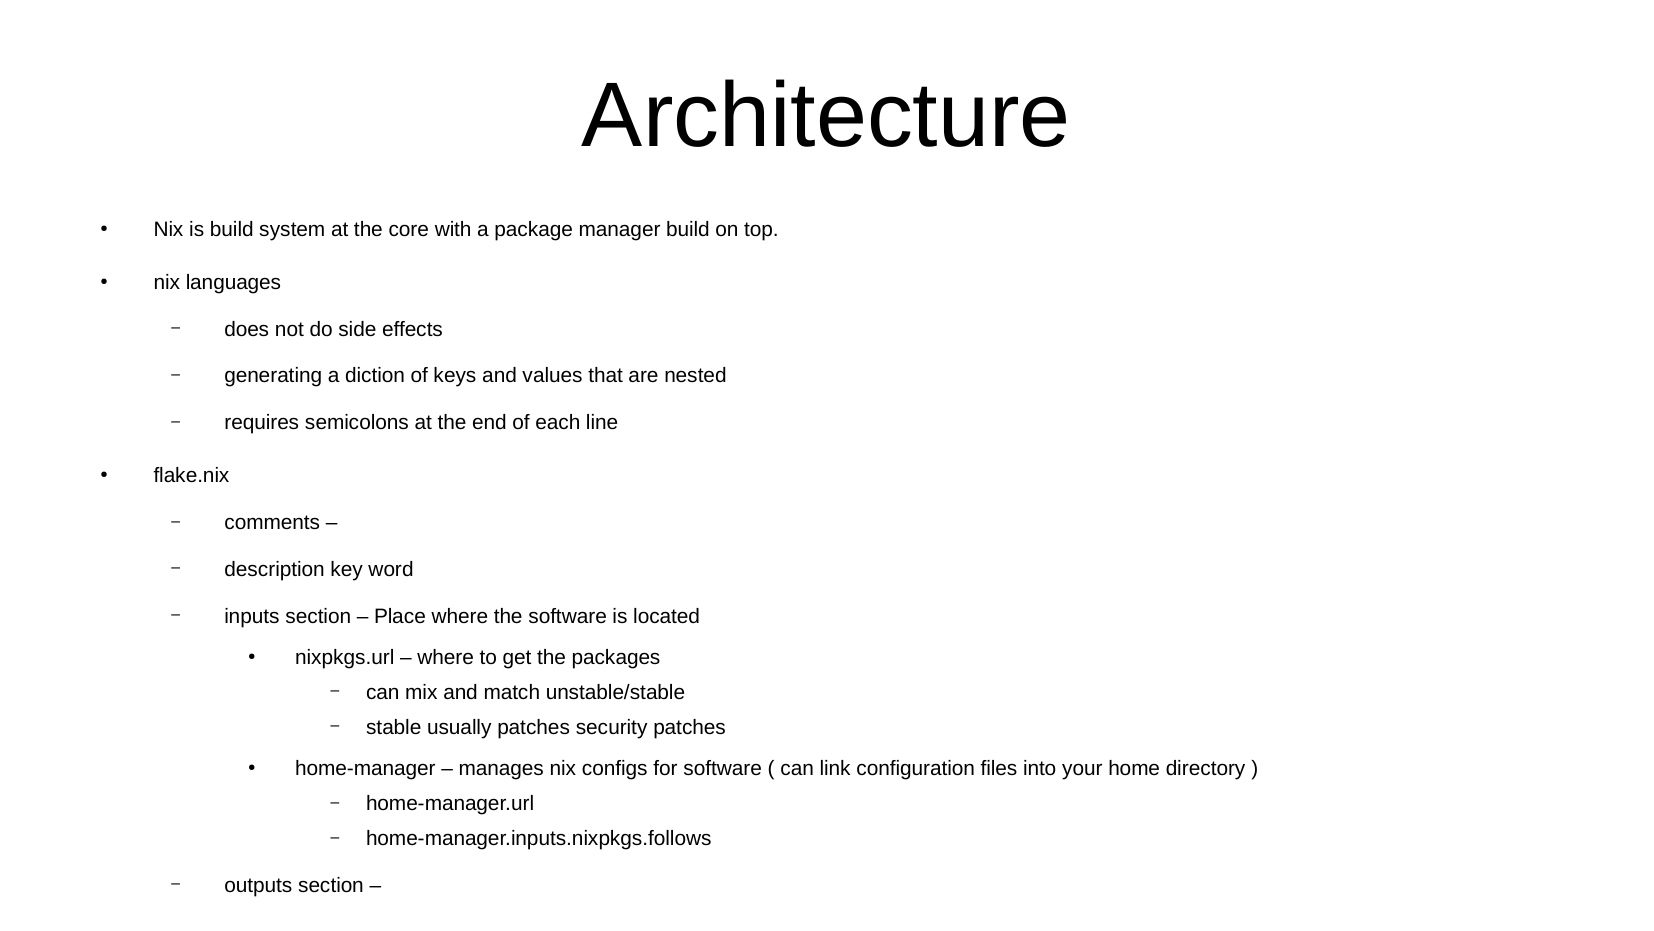

# Architecture
Nix is build system at the core with a package manager build on top.
nix languages
does not do side effects
generating a diction of keys and values that are nested
requires semicolons at the end of each line
flake.nix
comments –
description key word
inputs section – Place where the software is located
nixpkgs.url – where to get the packages
can mix and match unstable/stable
stable usually patches security patches
home-manager – manages nix configs for software ( can link configuration files into your home directory )
home-manager.url
home-manager.inputs.nixpkgs.follows
outputs section –